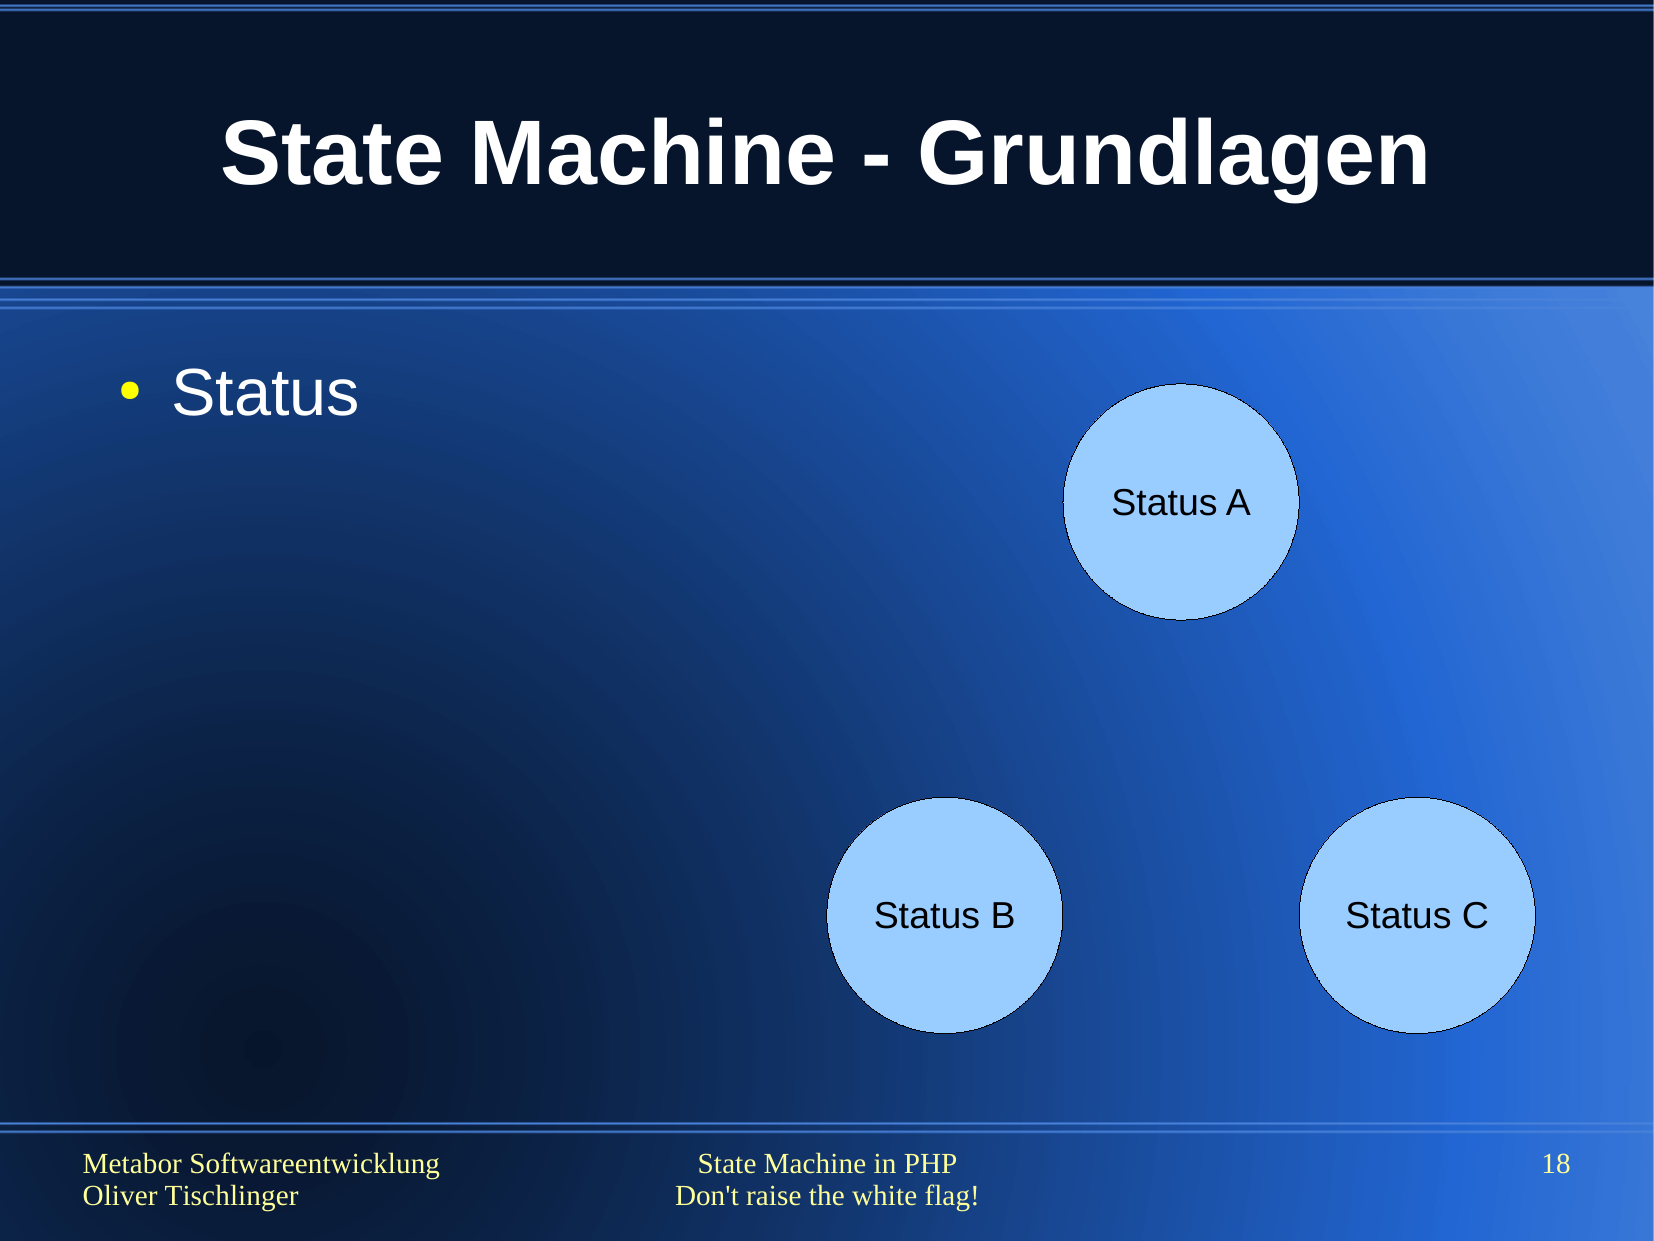

# State Machine - Grundlagen
Status
Status A
Status B
Status C
18